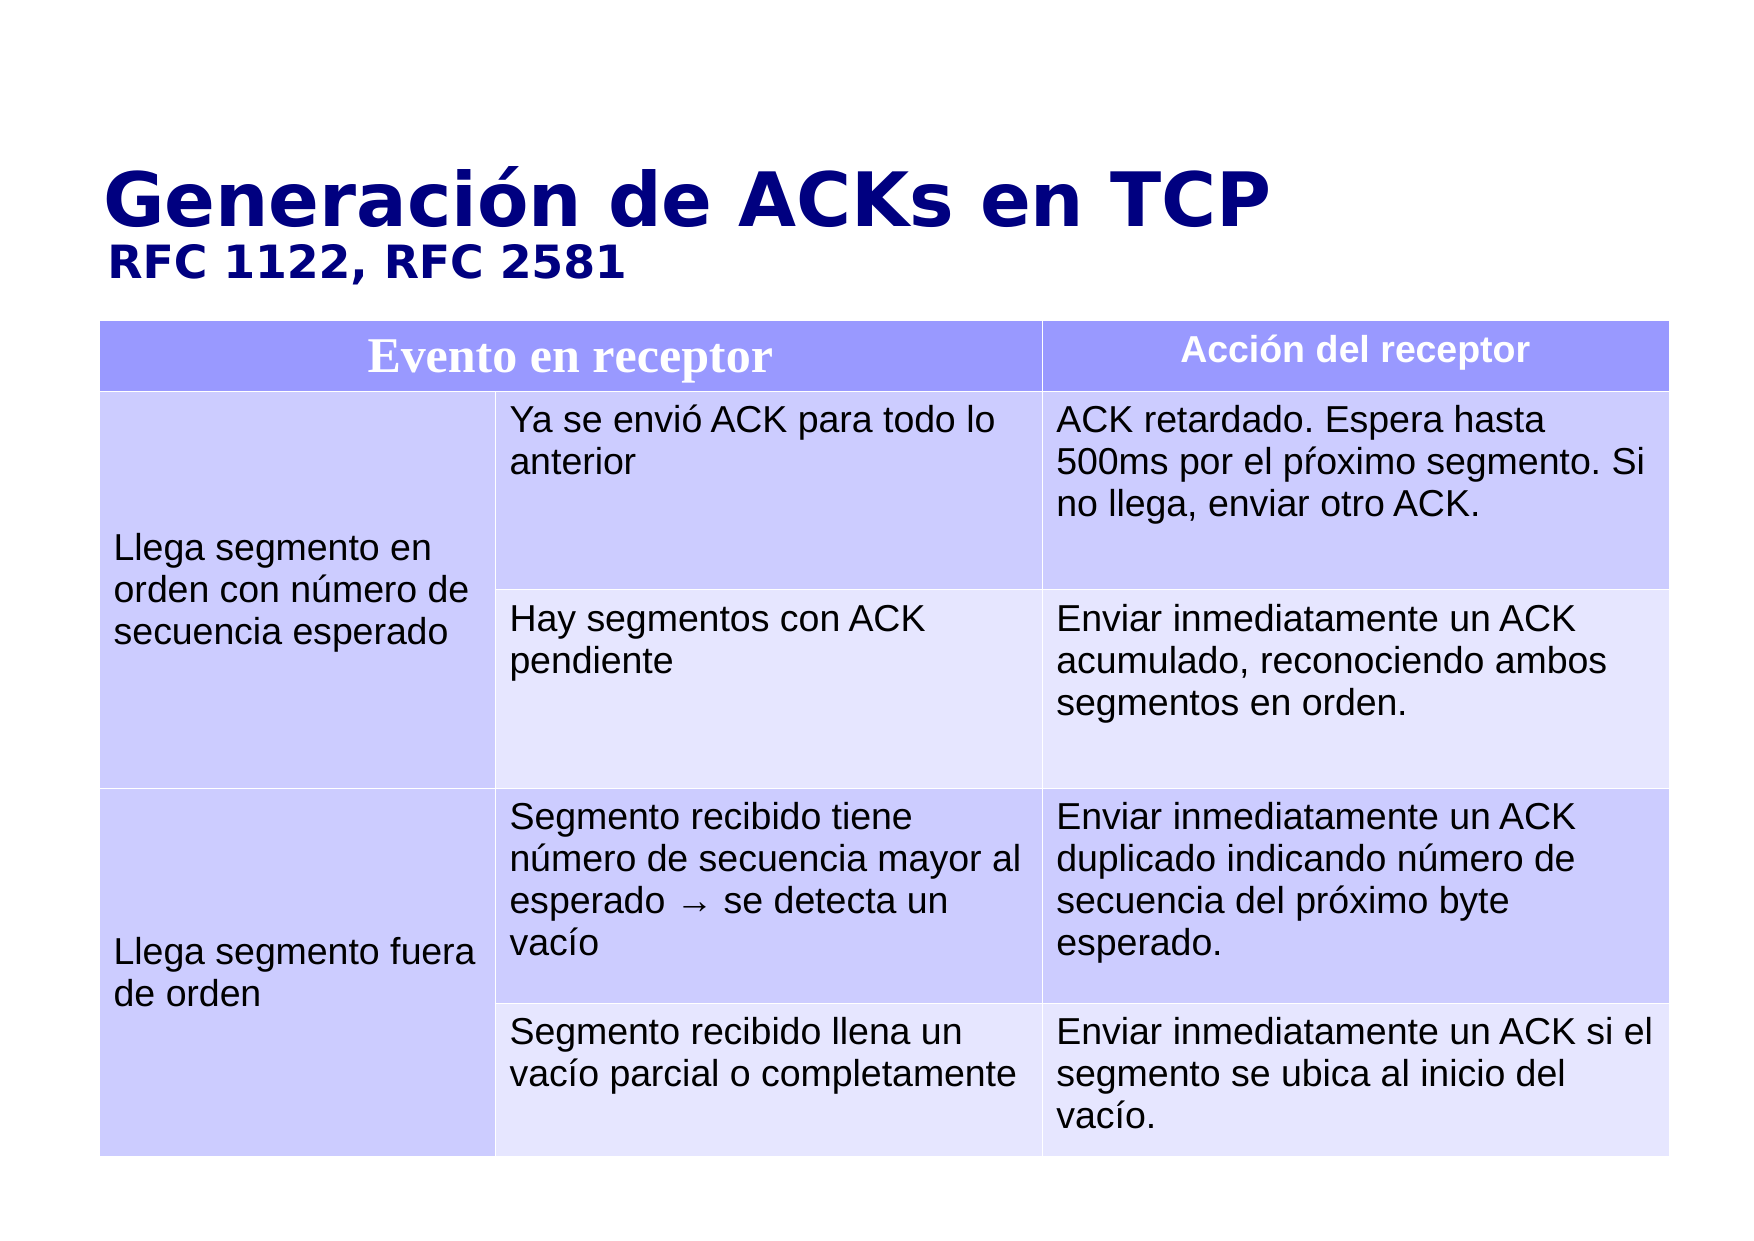

# Generación de ACKs en TCP
RFC 1122, RFC 2581
| Evento en receptor | | Acción del receptor |
| --- | --- | --- |
| Llega segmento en orden con número de secuencia esperado | Ya se envió ACK para todo lo anterior | ACK retardado. Espera hasta 500ms por el pŕoximo segmento. Si no llega, enviar otro ACK. |
| | Hay segmentos con ACK pendiente | Enviar inmediatamente un ACK acumulado, reconociendo ambos segmentos en orden. |
| Llega segmento fuera de orden | Segmento recibido tiene número de secuencia mayor al esperado → se detecta un vacío | Enviar inmediatamente un ACK duplicado indicando número de secuencia del próximo byte esperado. |
| | Segmento recibido llena un vacío parcial o completamente | Enviar inmediatamente un ACK si el segmento se ubica al inicio del vacío. |